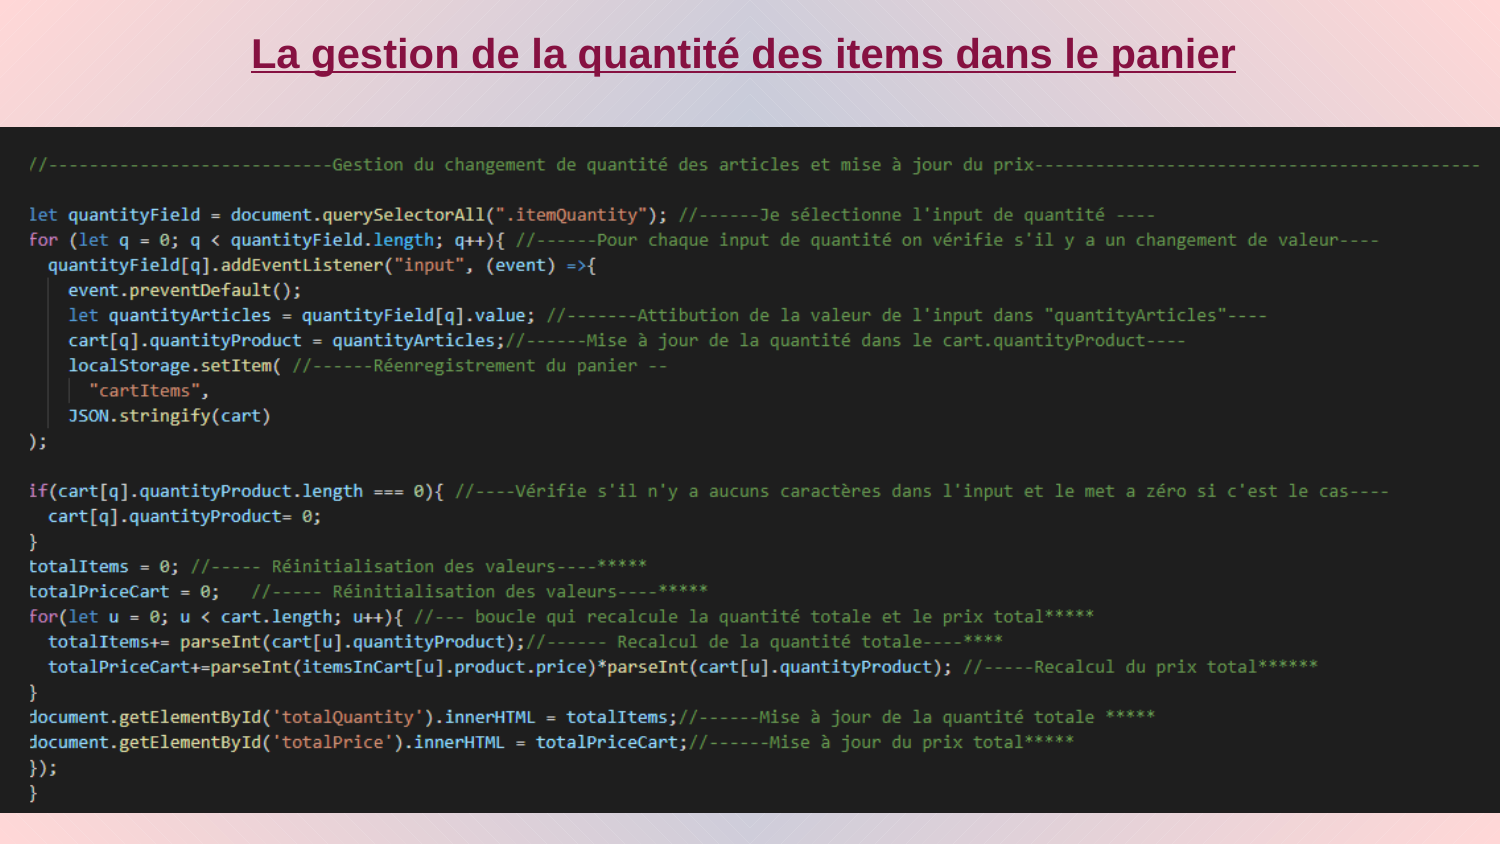

La gestion de la quantité des items dans le panier